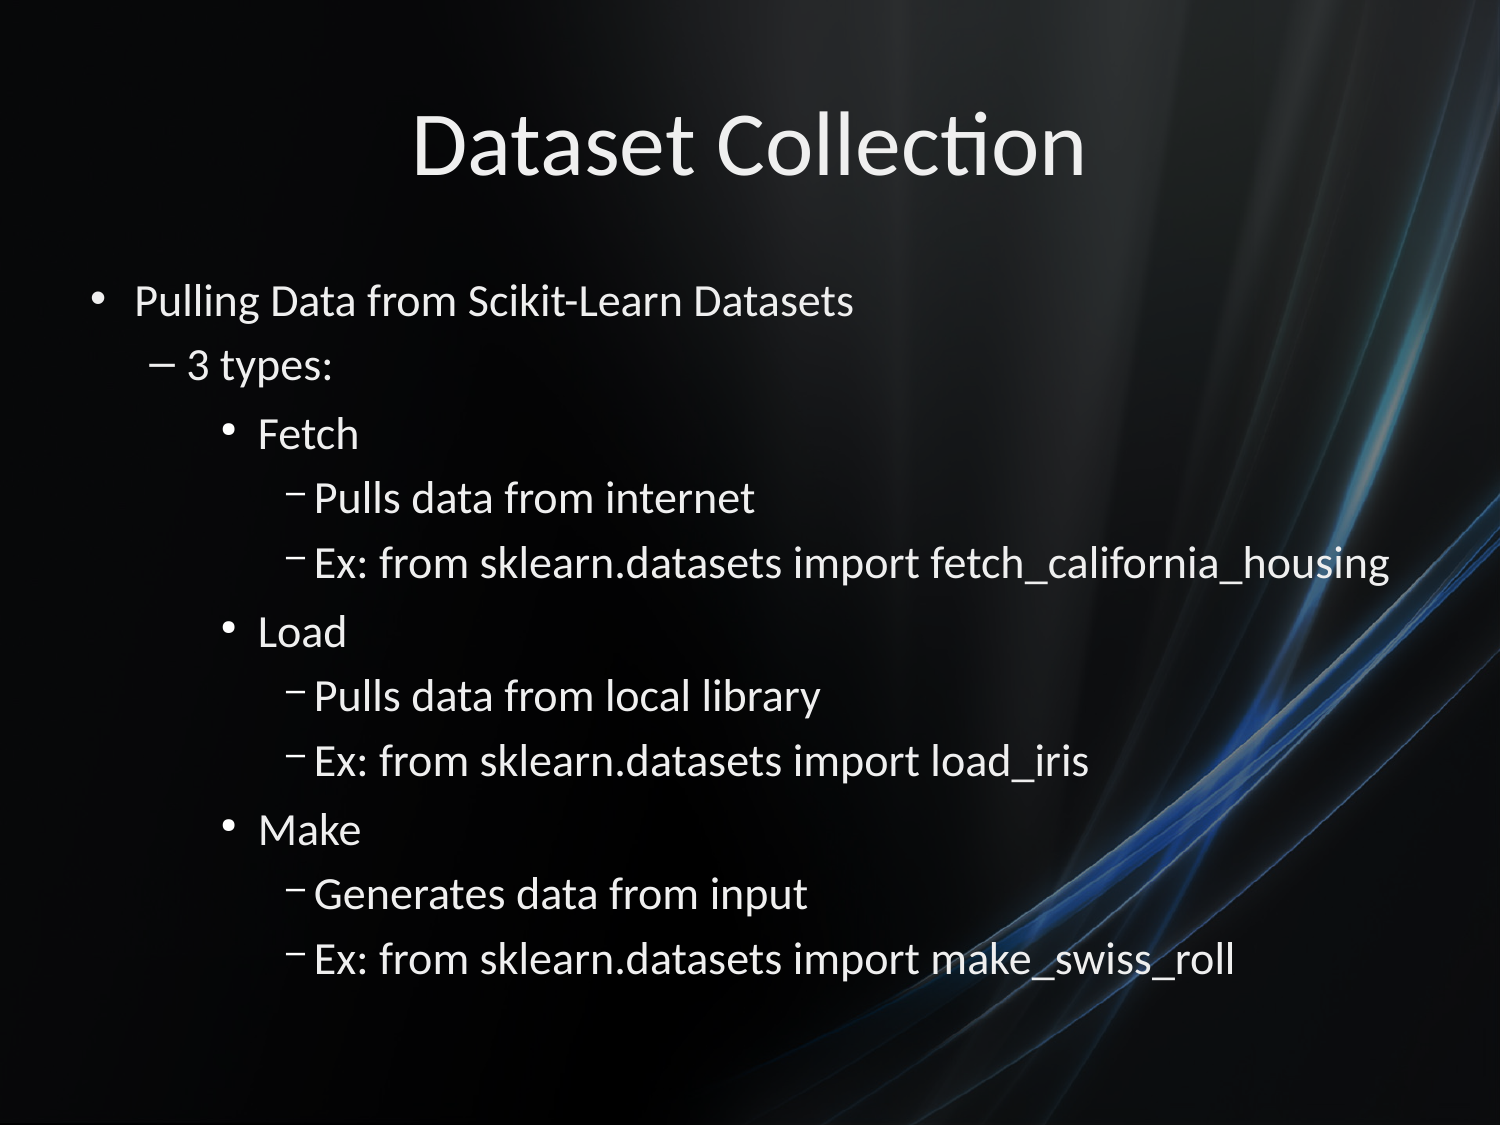

# Dataset Collection
Pulling Data from Scikit-Learn Datasets
3 types:
Fetch
Pulls data from internet
Ex: from sklearn.datasets import fetch_california_housing
Load
Pulls data from local library
Ex: from sklearn.datasets import load_iris
Make
Generates data from input
Ex: from sklearn.datasets import make_swiss_roll